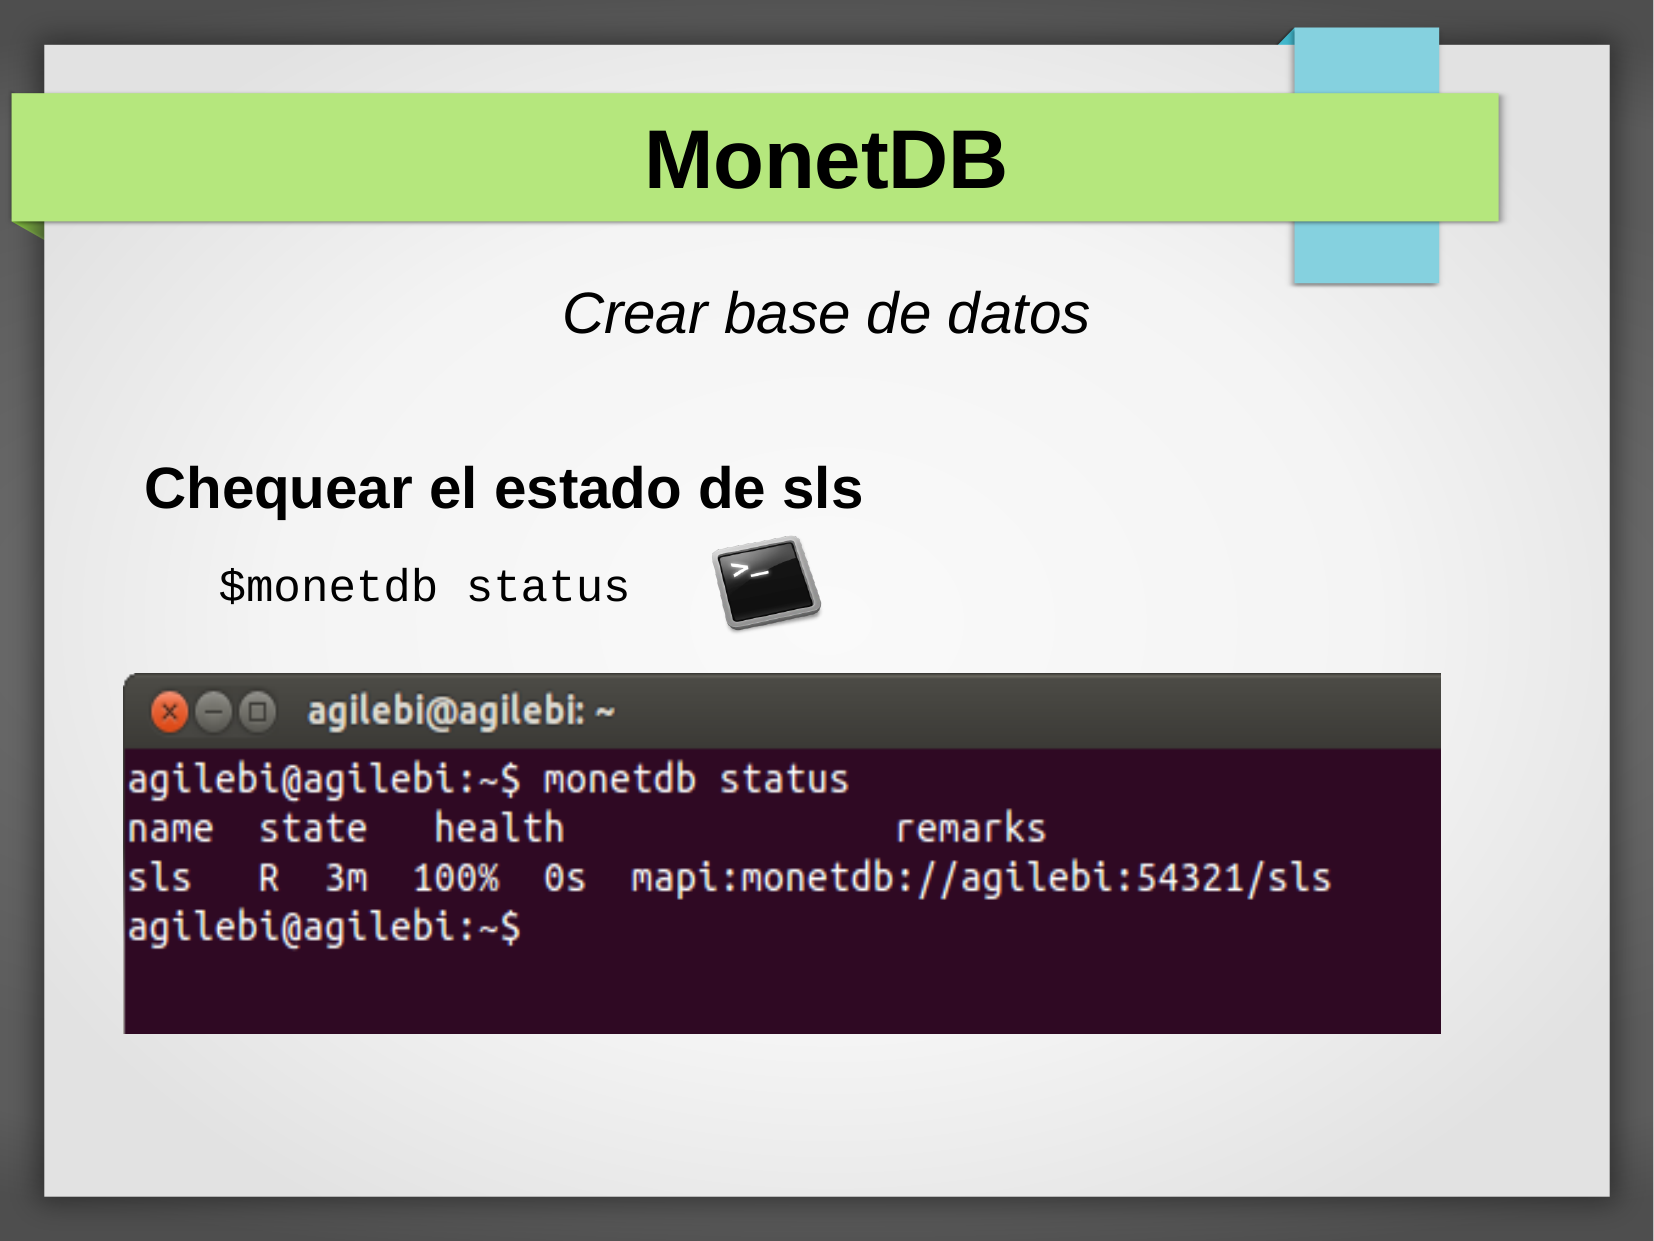

# MonetDB
Crear base de datos
Chequear el estado de sls
	$monetdb status